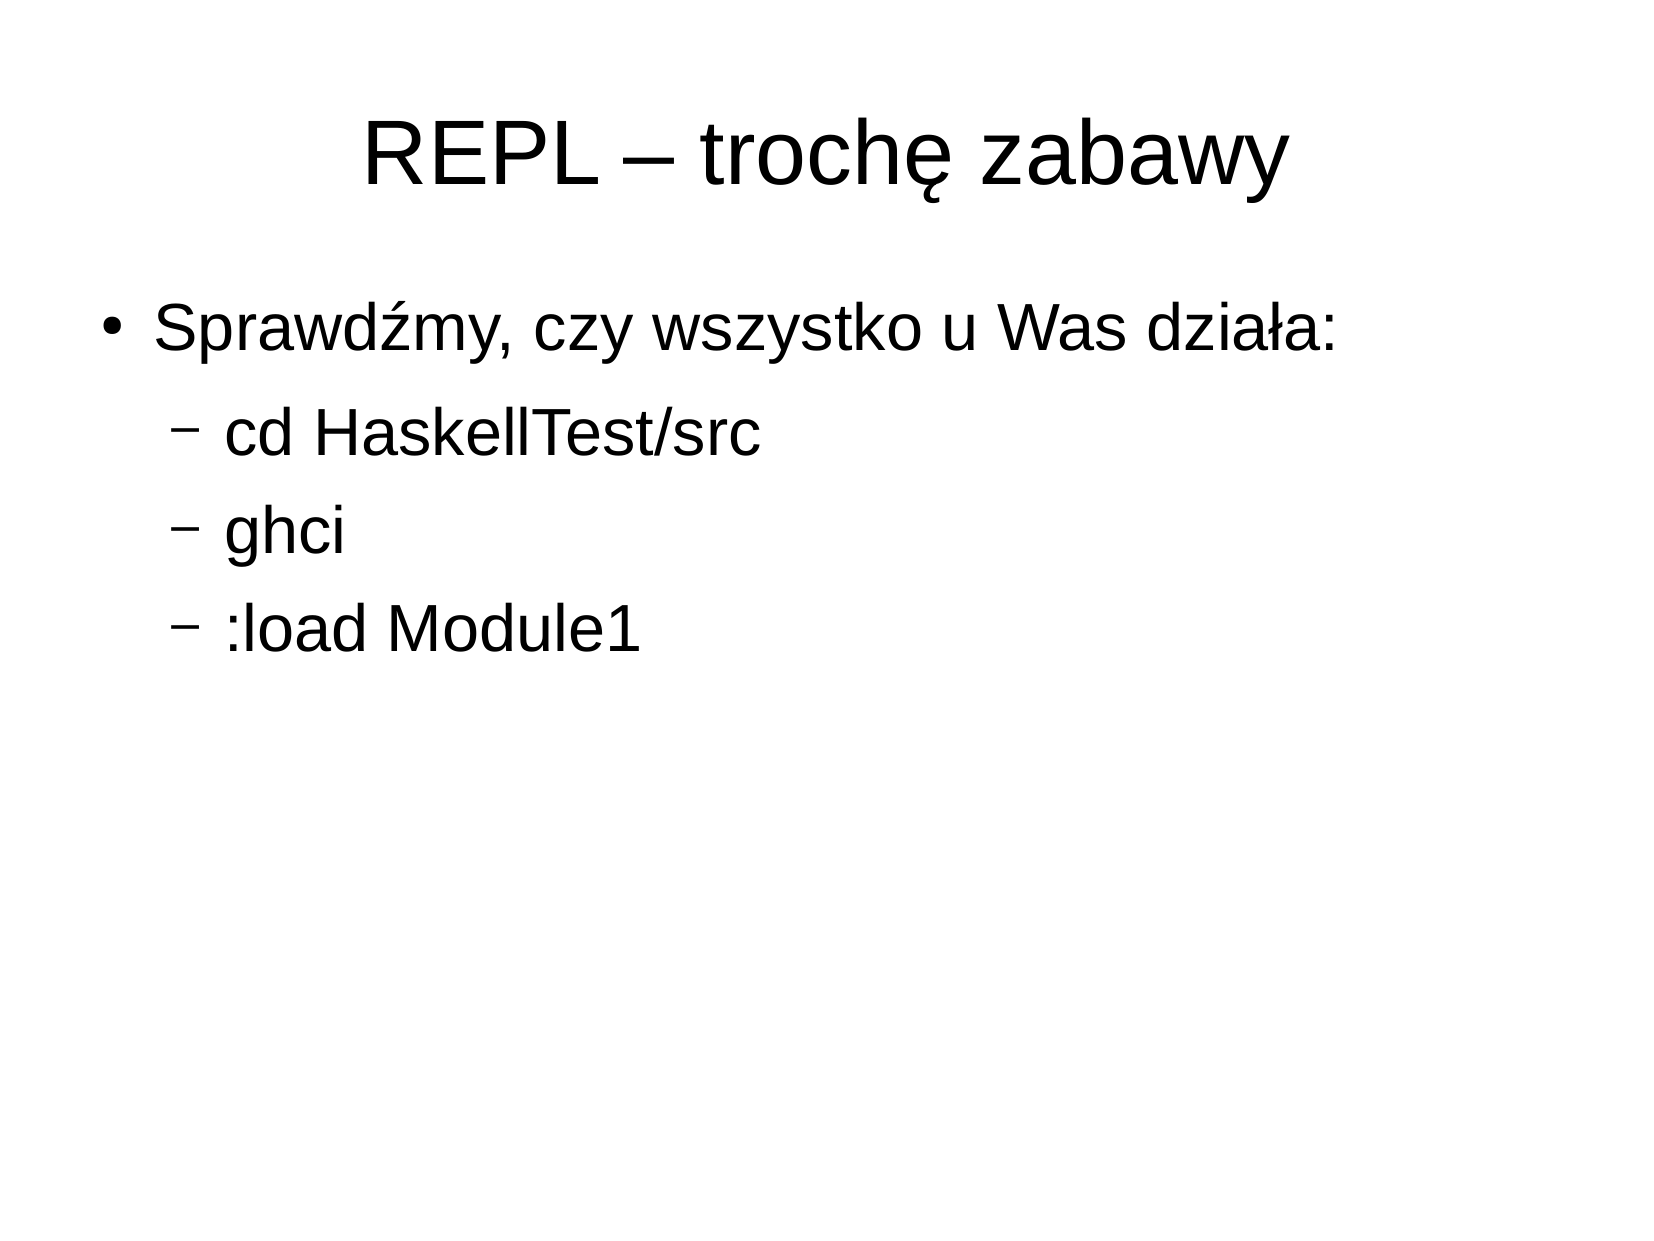

# REPL – trochę zabawy
Sprawdźmy, czy wszystko u Was działa:
cd HaskellTest/src
ghci
:load Module1